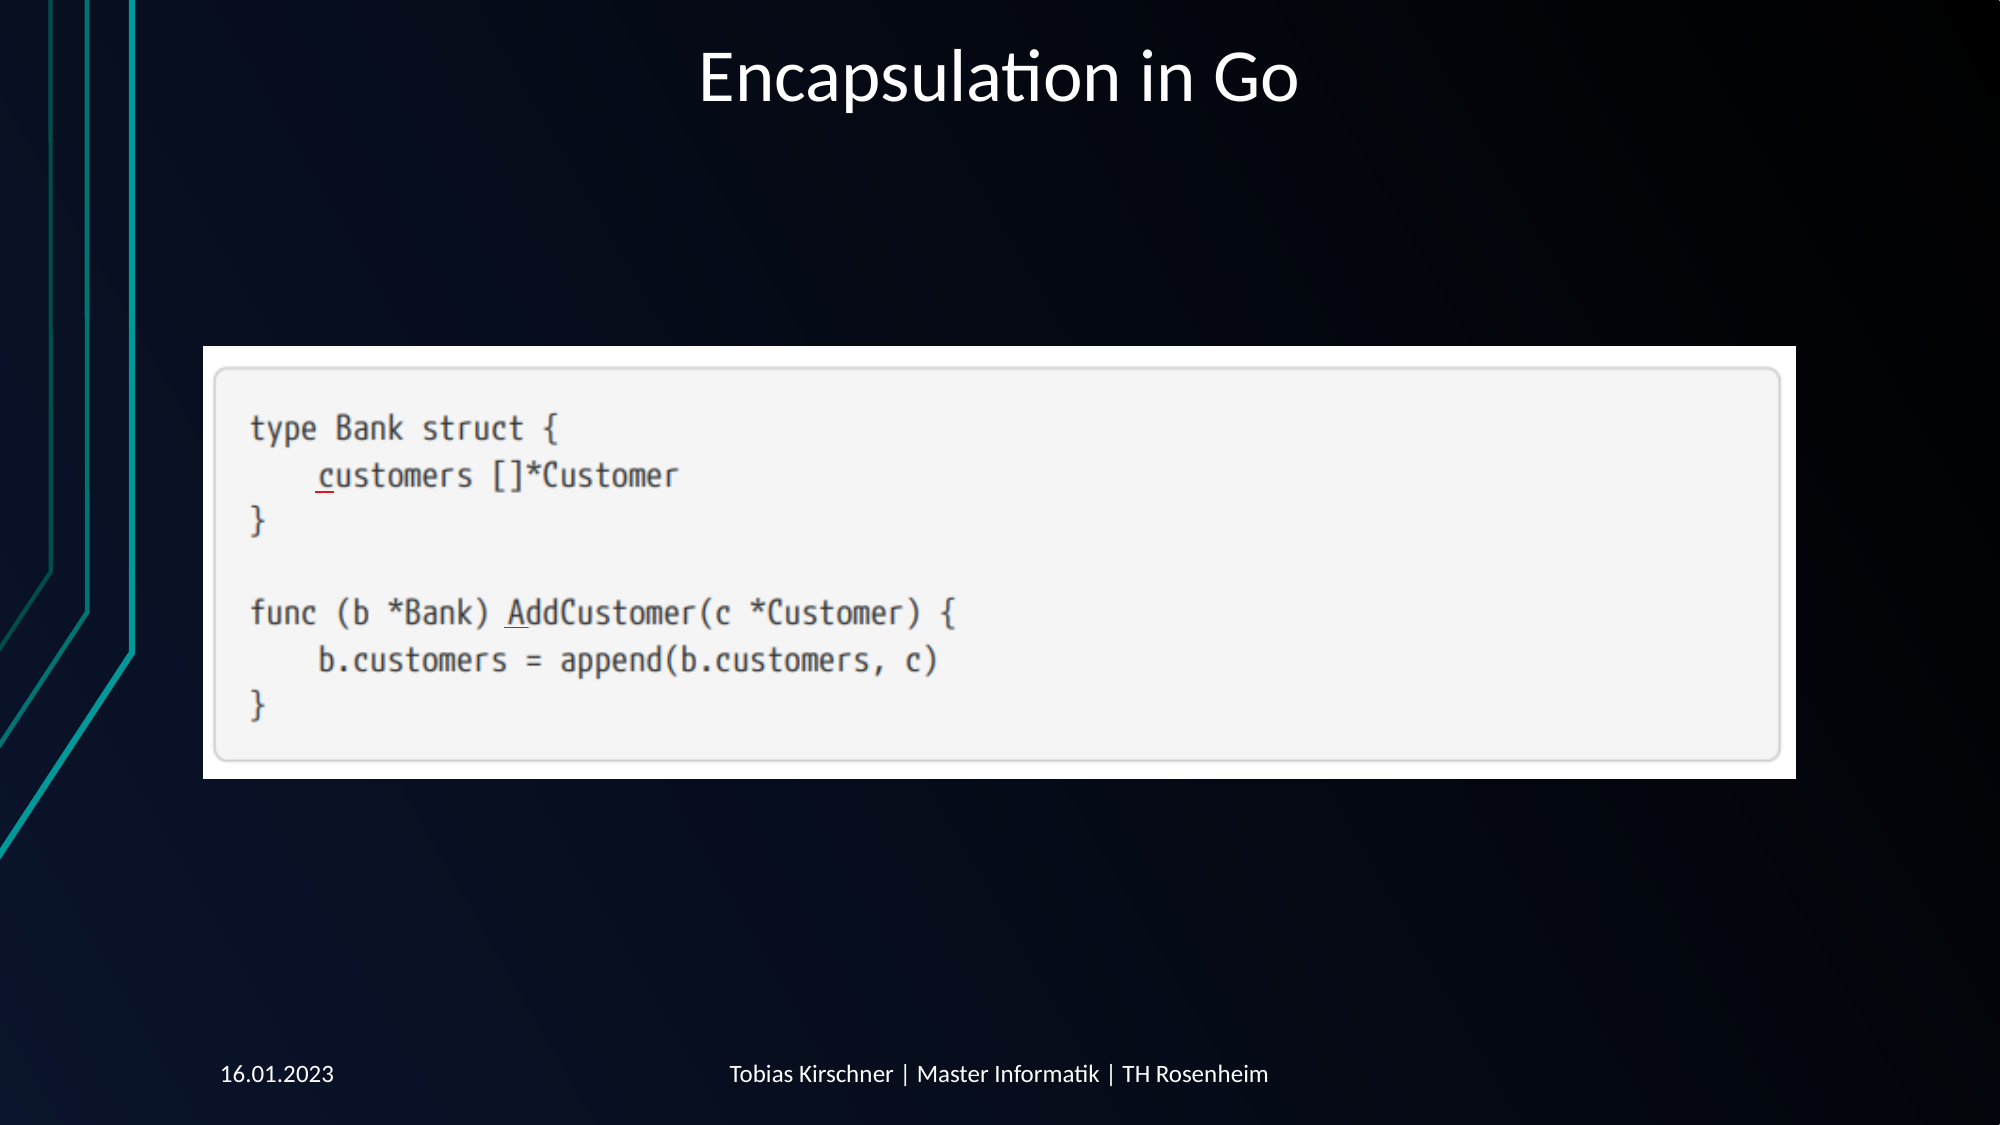

# Encapsulation in Go
16.01.2023
Tobias Kirschner | Master Informatik | TH Rosenheim